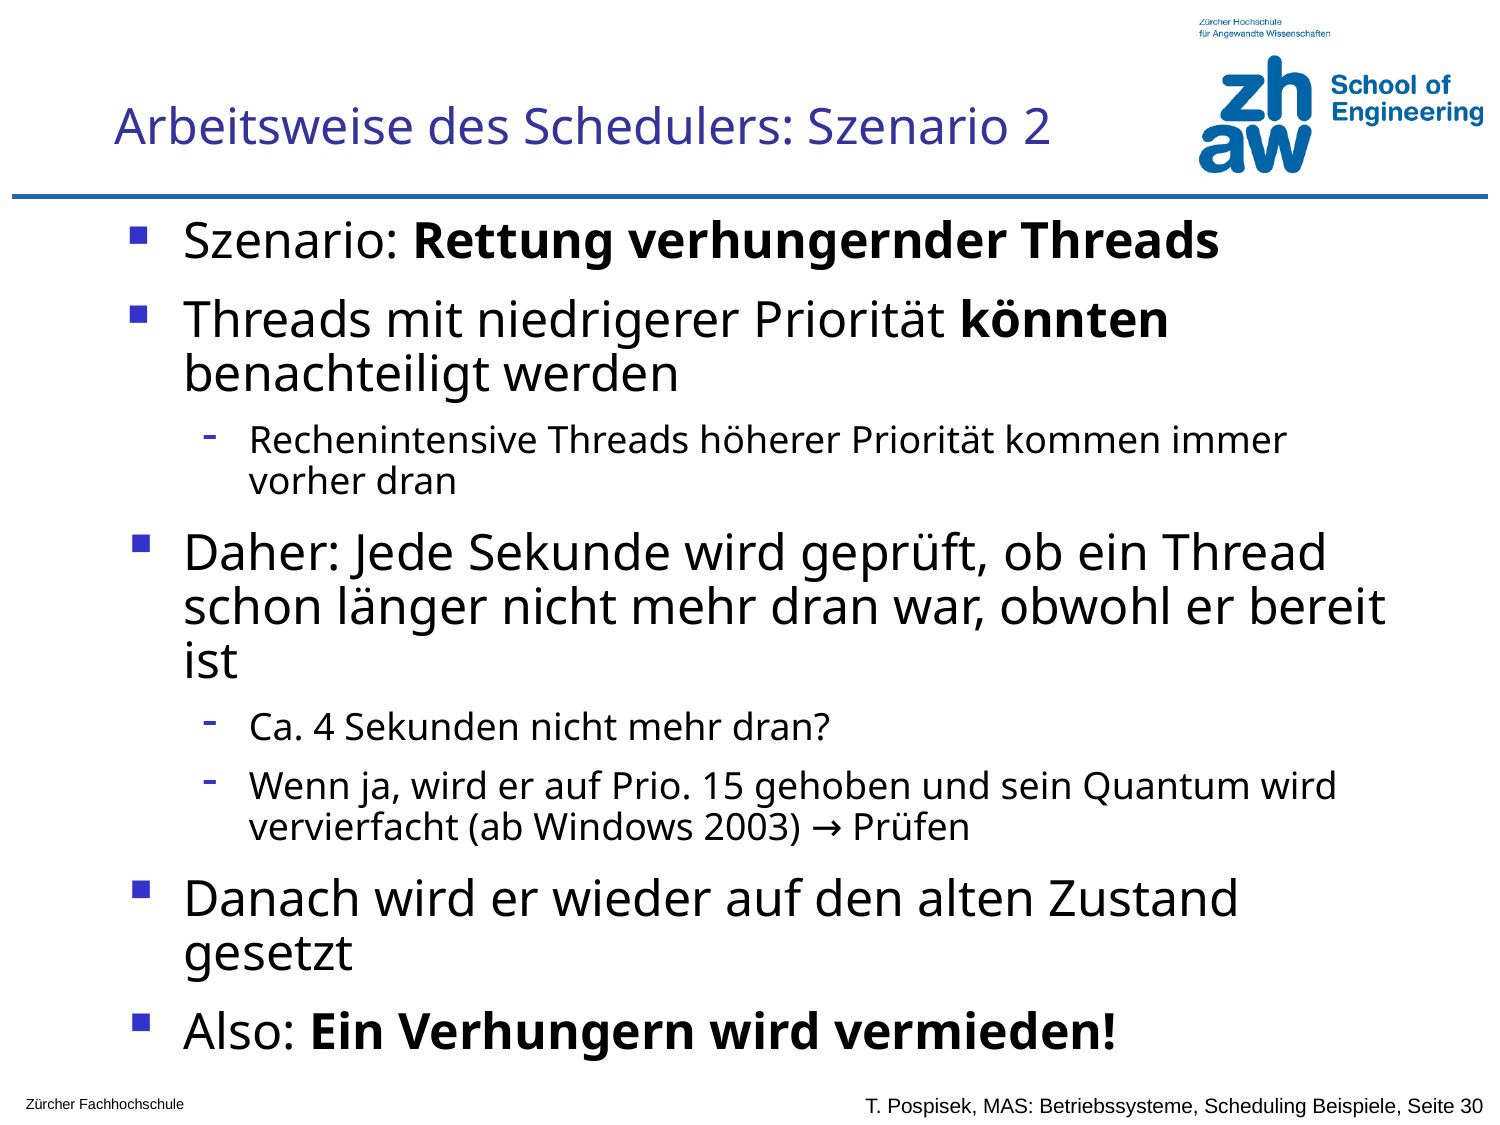

# Arbeitsweise des Schedulers: Szenario 2
Szenario: Rettung verhungernder Threads
Threads mit niedrigerer Priorität könnten benachteiligt werden
Rechenintensive Threads höherer Priorität kommen immer vorher dran
Daher: Jede Sekunde wird geprüft, ob ein Thread schon länger nicht mehr dran war, obwohl er bereit ist
Ca. 4 Sekunden nicht mehr dran?
Wenn ja, wird er auf Prio. 15 gehoben und sein Quantum wird vervierfacht (ab Windows 2003) → Prüfen
Danach wird er wieder auf den alten Zustand gesetzt
Also: Ein Verhungern wird vermieden!